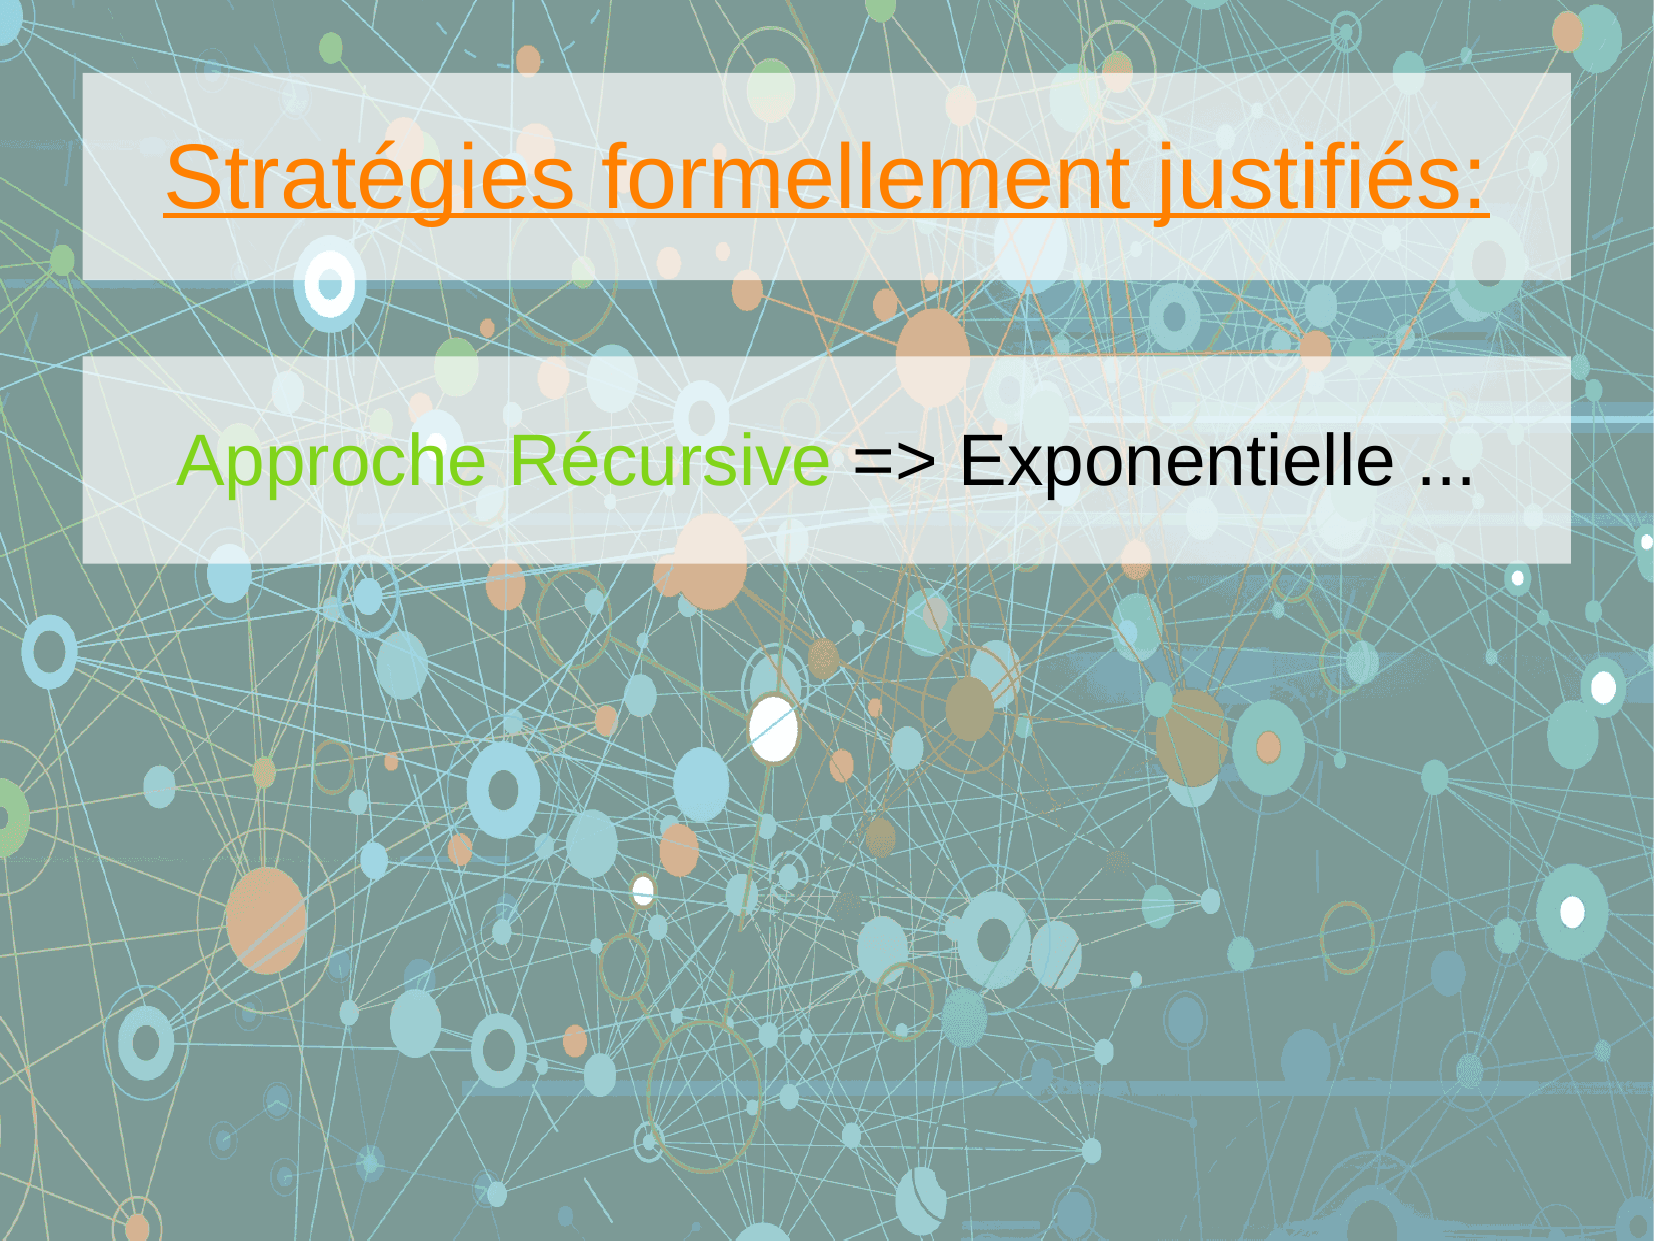

# Stratégies formellement justifiés:
Approche Récursive => Exponentielle ...